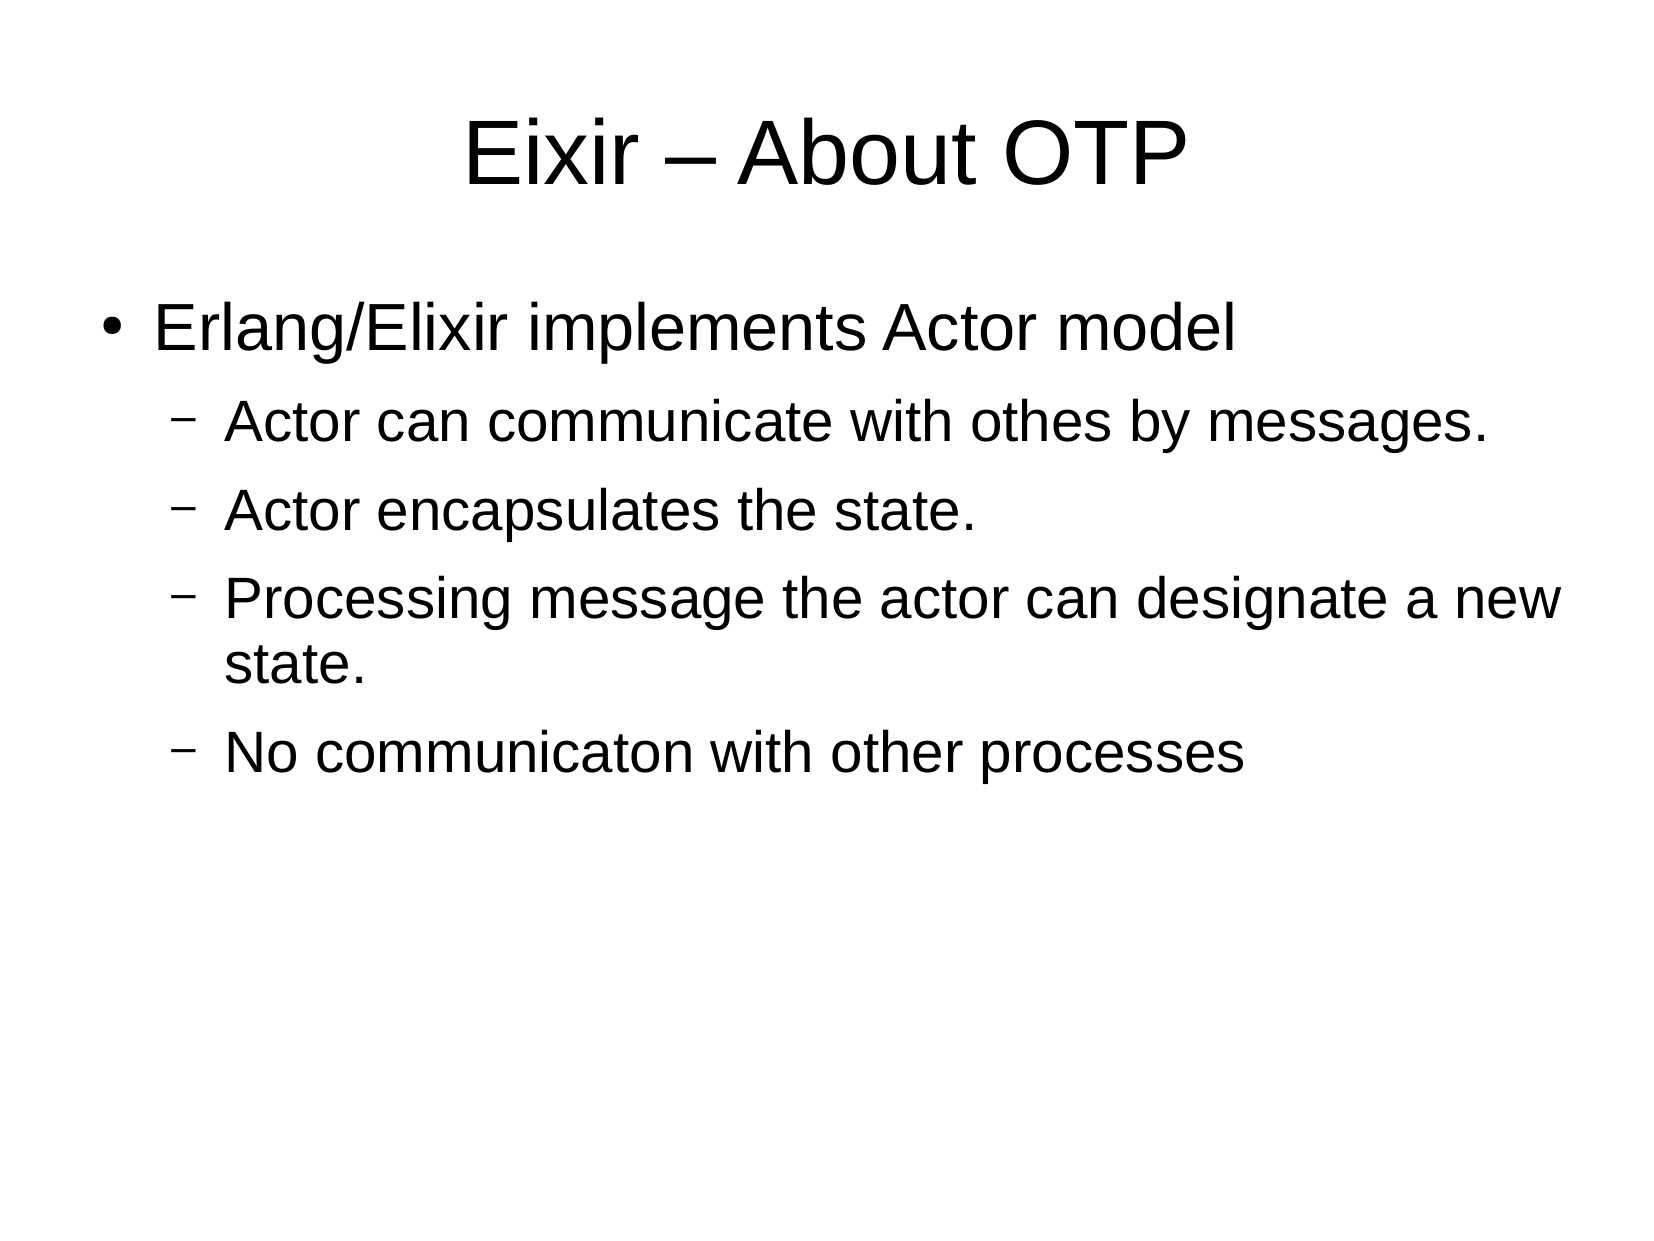

# Eixir – About OTP
Erlang/Elixir implements Actor model
Actor can communicate with othes by messages.
Actor encapsulates the state.
Processing message the actor can designate a new state.
No communicaton with other processes